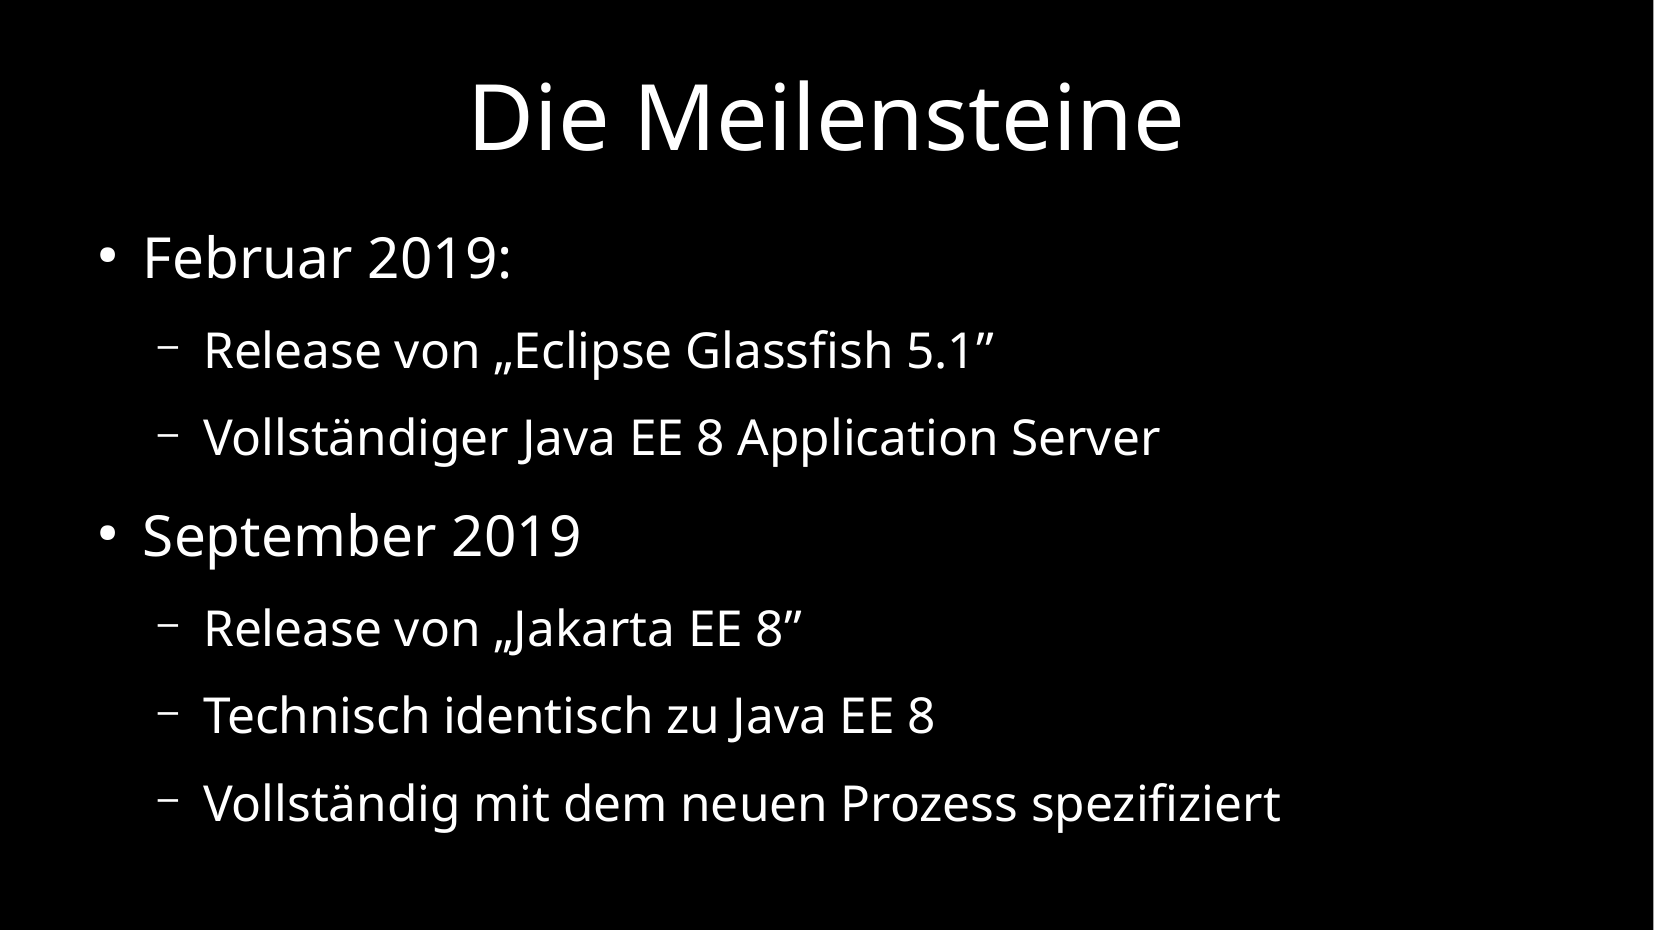

# Die Meilensteine
Februar 2019:
Release von „Eclipse Glassfish 5.1”
Vollständiger Java EE 8 Application Server
September 2019
Release von „Jakarta EE 8”
Technisch identisch zu Java EE 8
Vollständig mit dem neuen Prozess spezifiziert